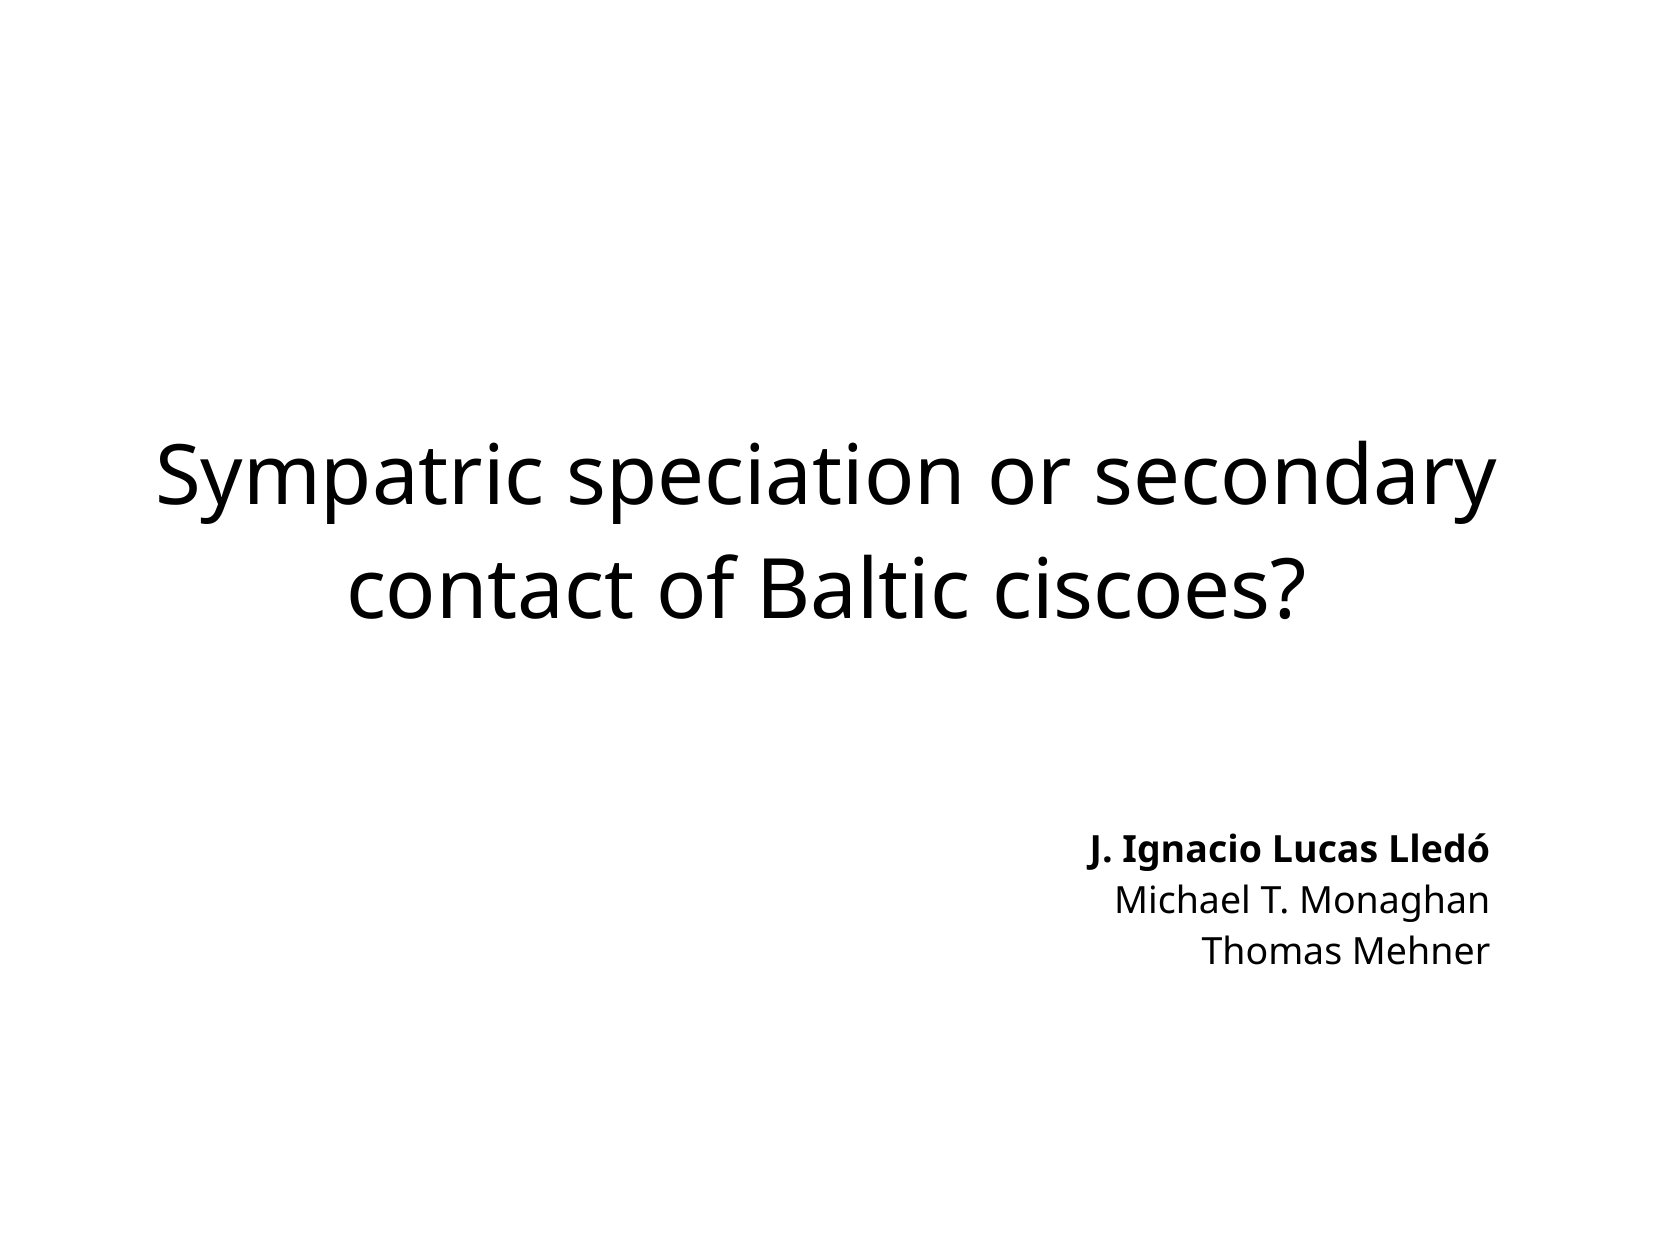

# Sympatric speciation or secondary contact of Baltic ciscoes?
J. Ignacio Lucas Lledó
Michael T. Monaghan
Thomas Mehner